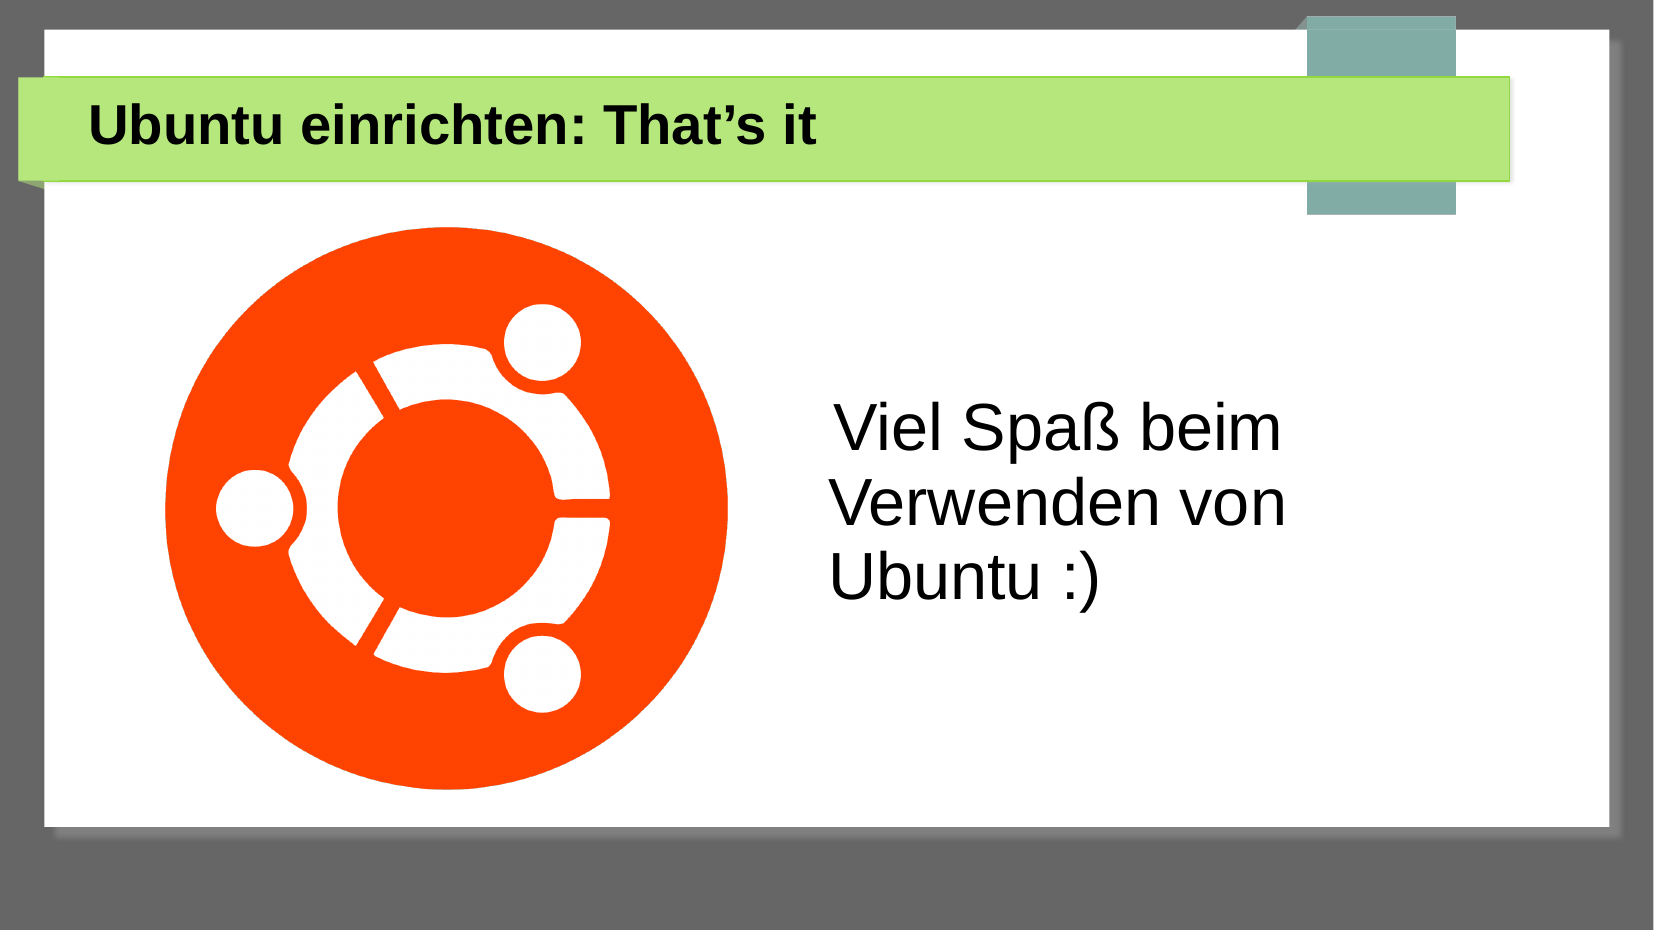

# Ubuntu einrichten: That’s it
 Viel Spaß beim
 Verwenden von
 Ubuntu :)